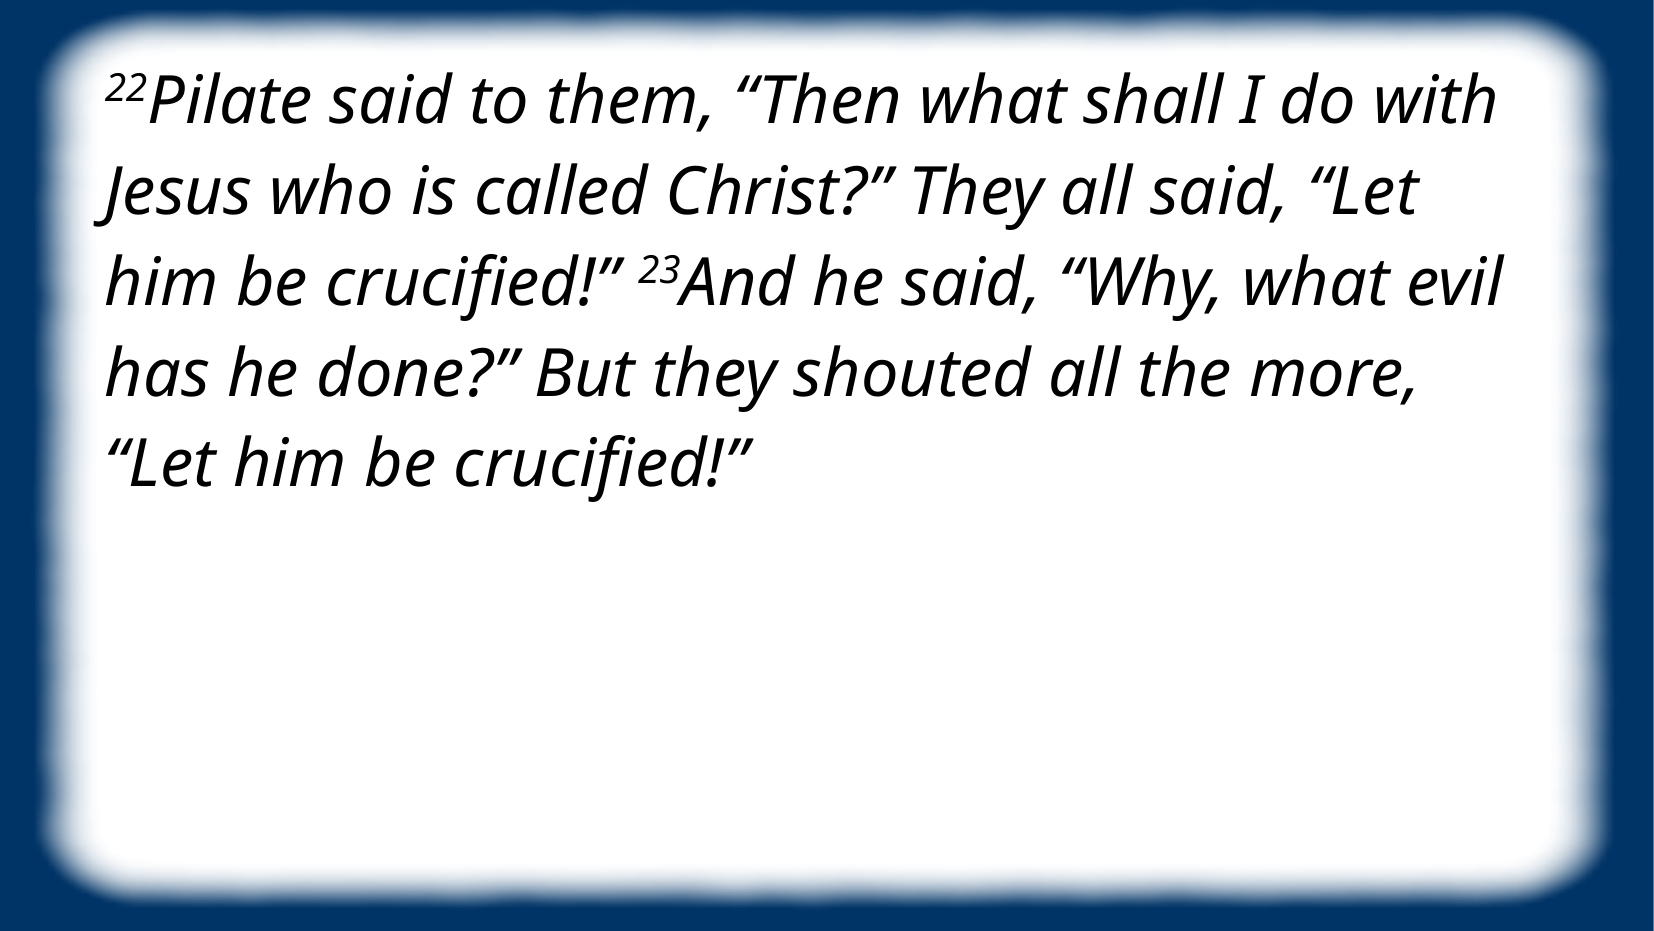

22Pilate said to them, “Then what shall I do with Jesus who is called Christ?” They all said, “Let him be crucified!” 23And he said, “Why, what evil has he done?” But they shouted all the more, “Let him be crucified!”